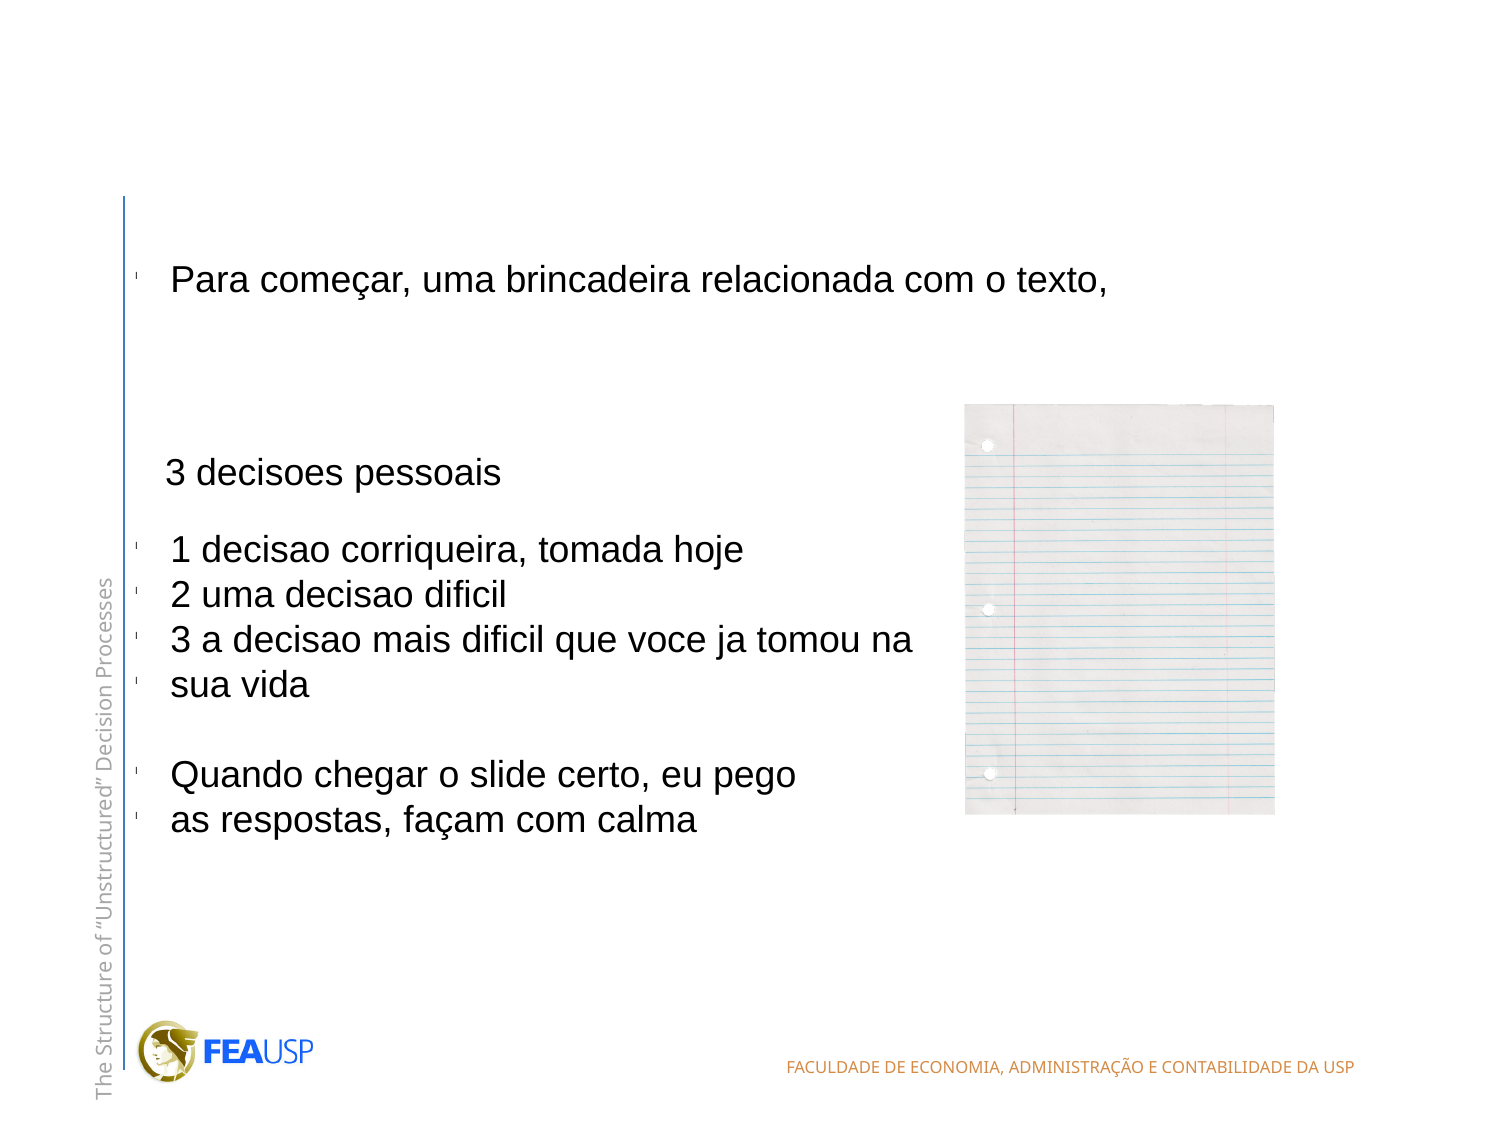

Para começar, uma brincadeira relacionada com o texto,
1 decisao corriqueira, tomada hoje
2 uma decisao dificil
3 a decisao mais dificil que voce ja tomou na
sua vida
Quando chegar o slide certo, eu pego
as respostas, façam com calma
3 decisoes pessoais